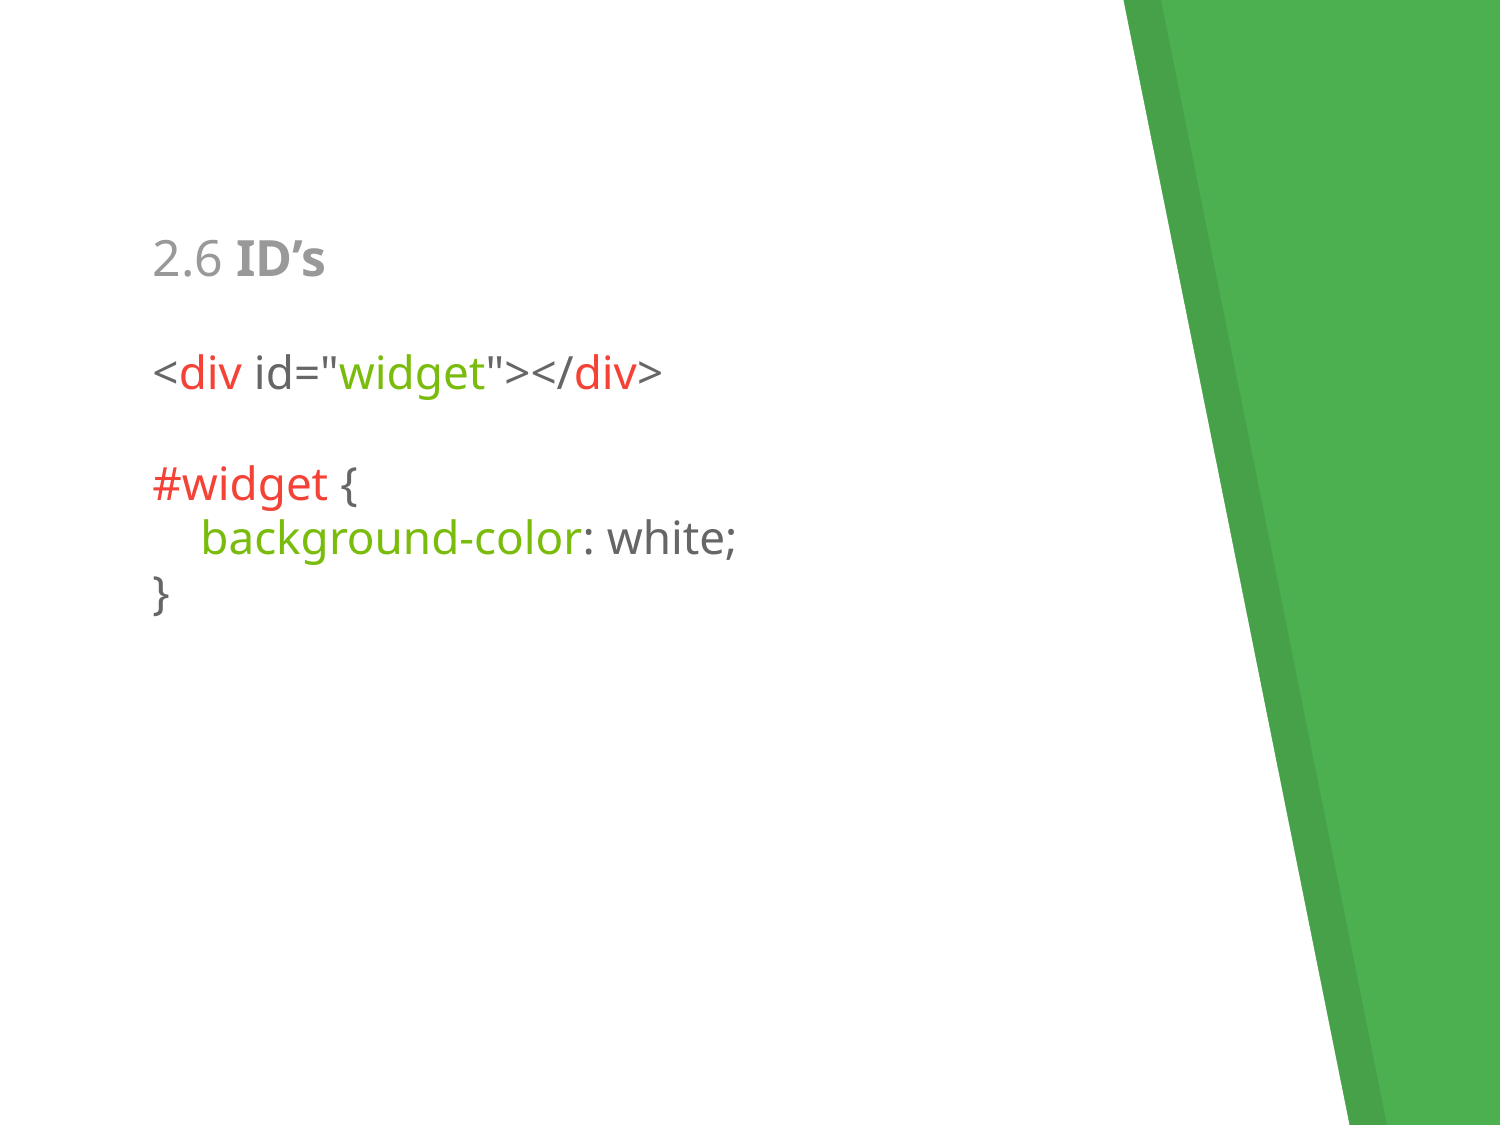

# 2.6 ID’s
<div id="widget"></div>
#widget {
 background-color: white;
}